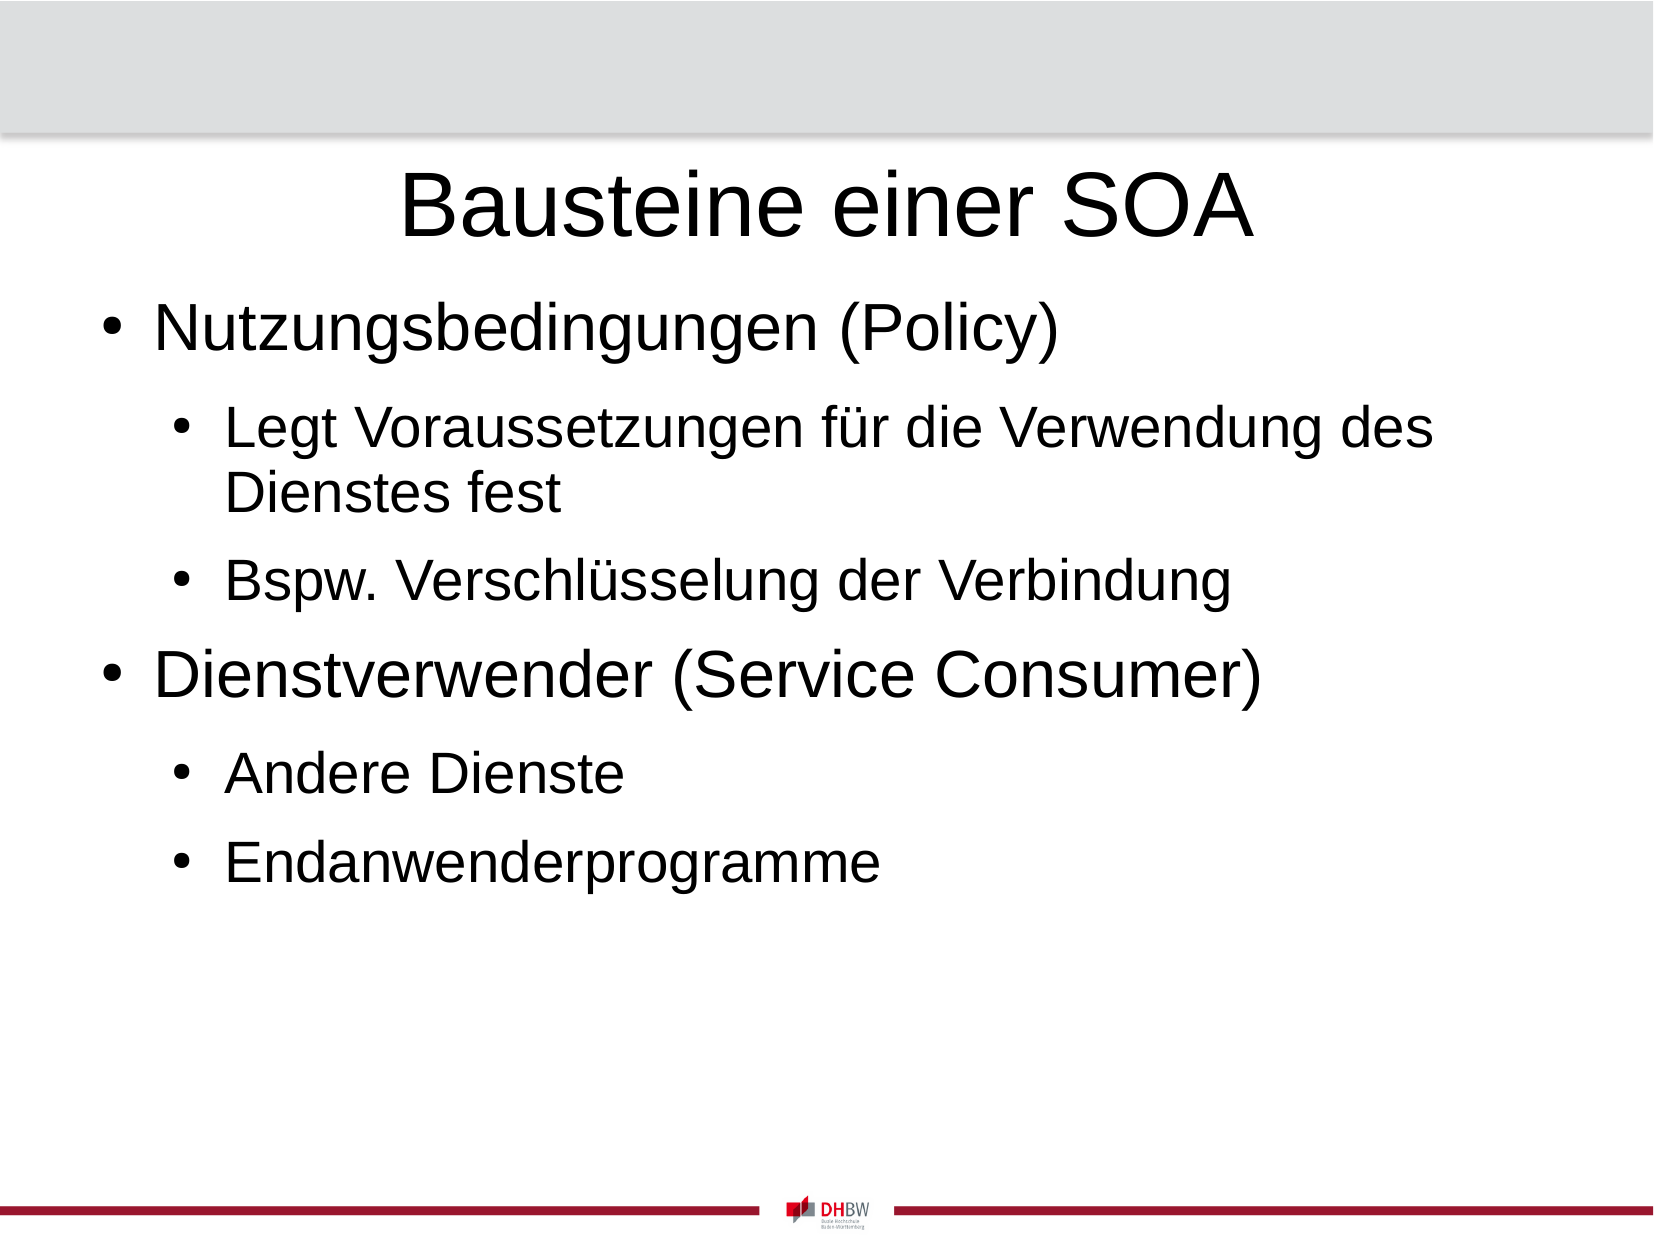

# Bausteine einer SOA
Nutzungsbedingungen (Policy)
Legt Voraussetzungen für die Verwendung des Dienstes fest
Bspw. Verschlüsselung der Verbindung
Dienstverwender (Service Consumer)
Andere Dienste
Endanwenderprogramme